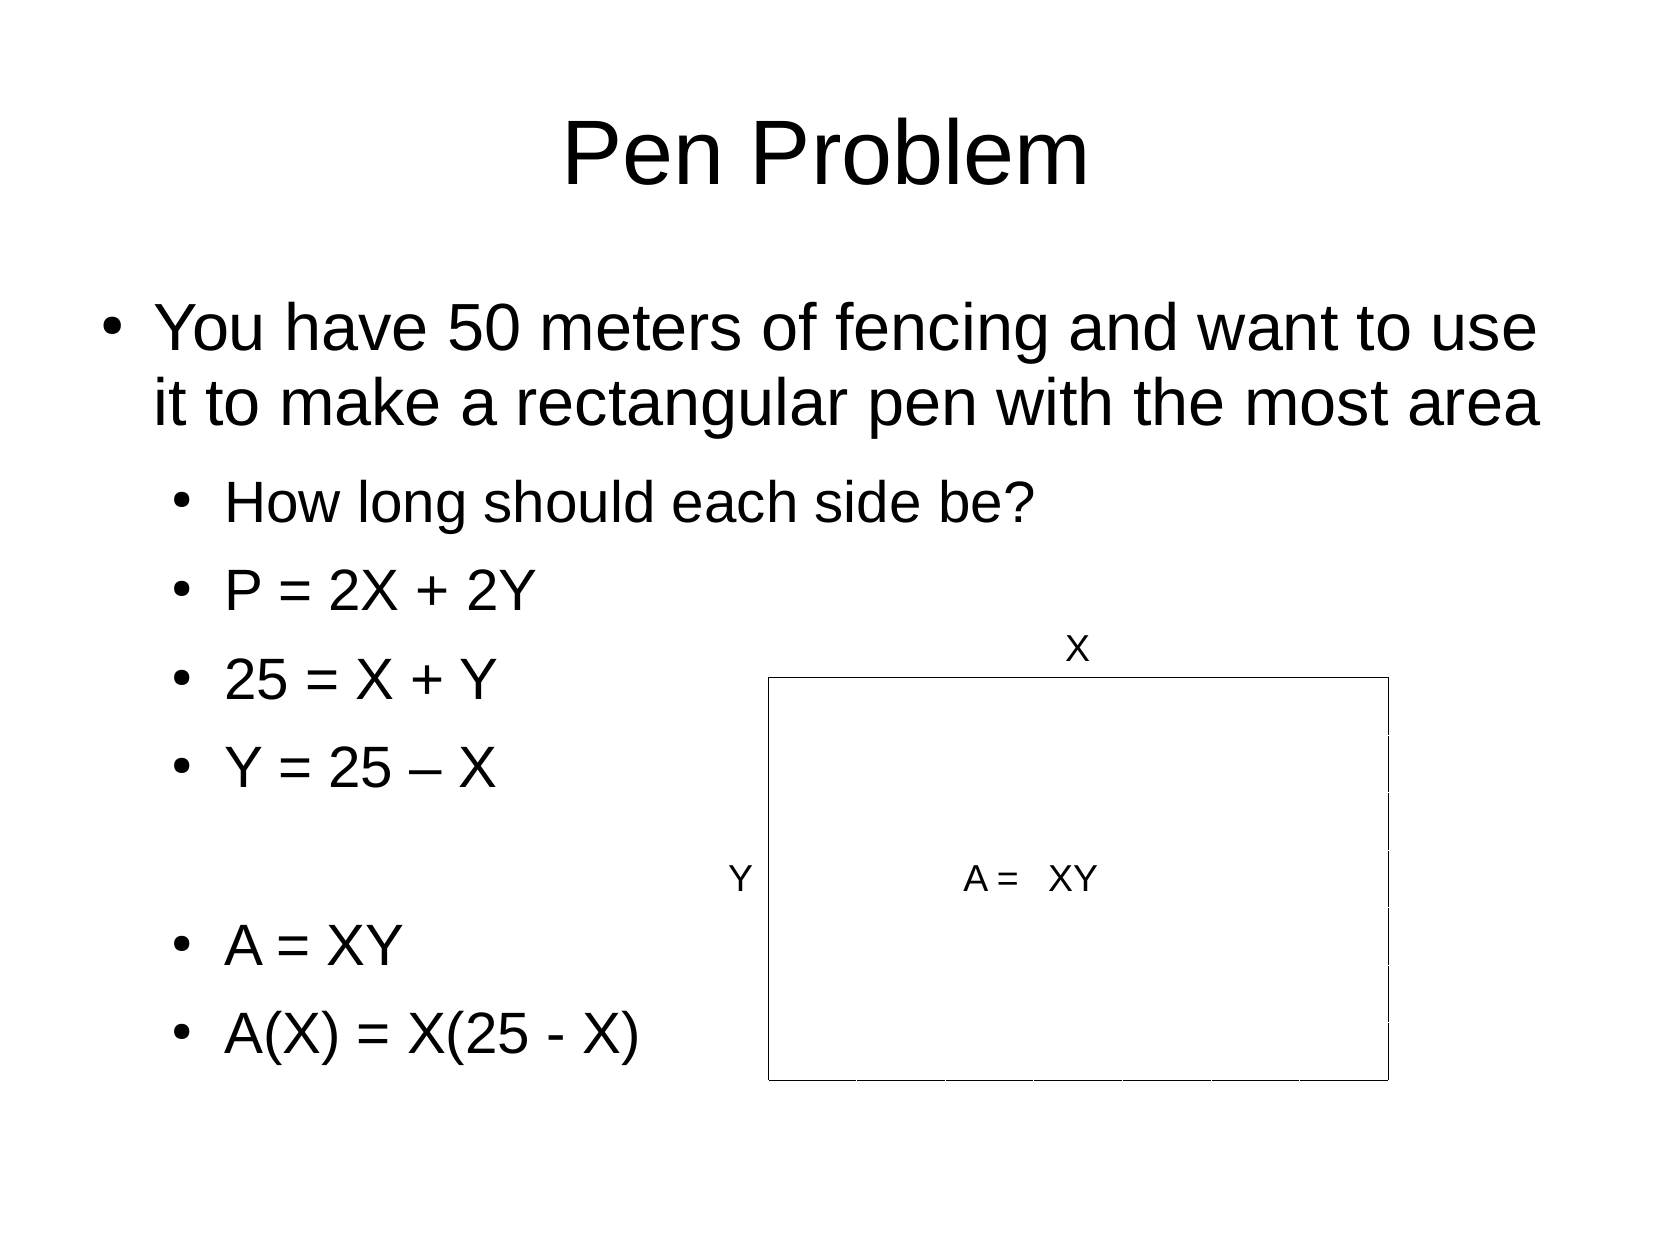

# Pen Problem
You have 50 meters of fencing and want to use it to make a rectangular pen with the most area
How long should each side be?
P = 2X + 2Y
25 = X + Y
Y = 25 – X
A = XY
A(X) = X(25 - X)
| | | | | X | | | | |
| --- | --- | --- | --- | --- | --- | --- | --- | --- |
| | | | | | | | | |
| | | | | | | | | |
| | | | | | | | | |
| Y | | | A = | XY | | | | |
| | | | | | | | | |
| | | | | | | | | |
| | | | | | | | | |
| | | | | | | | | |